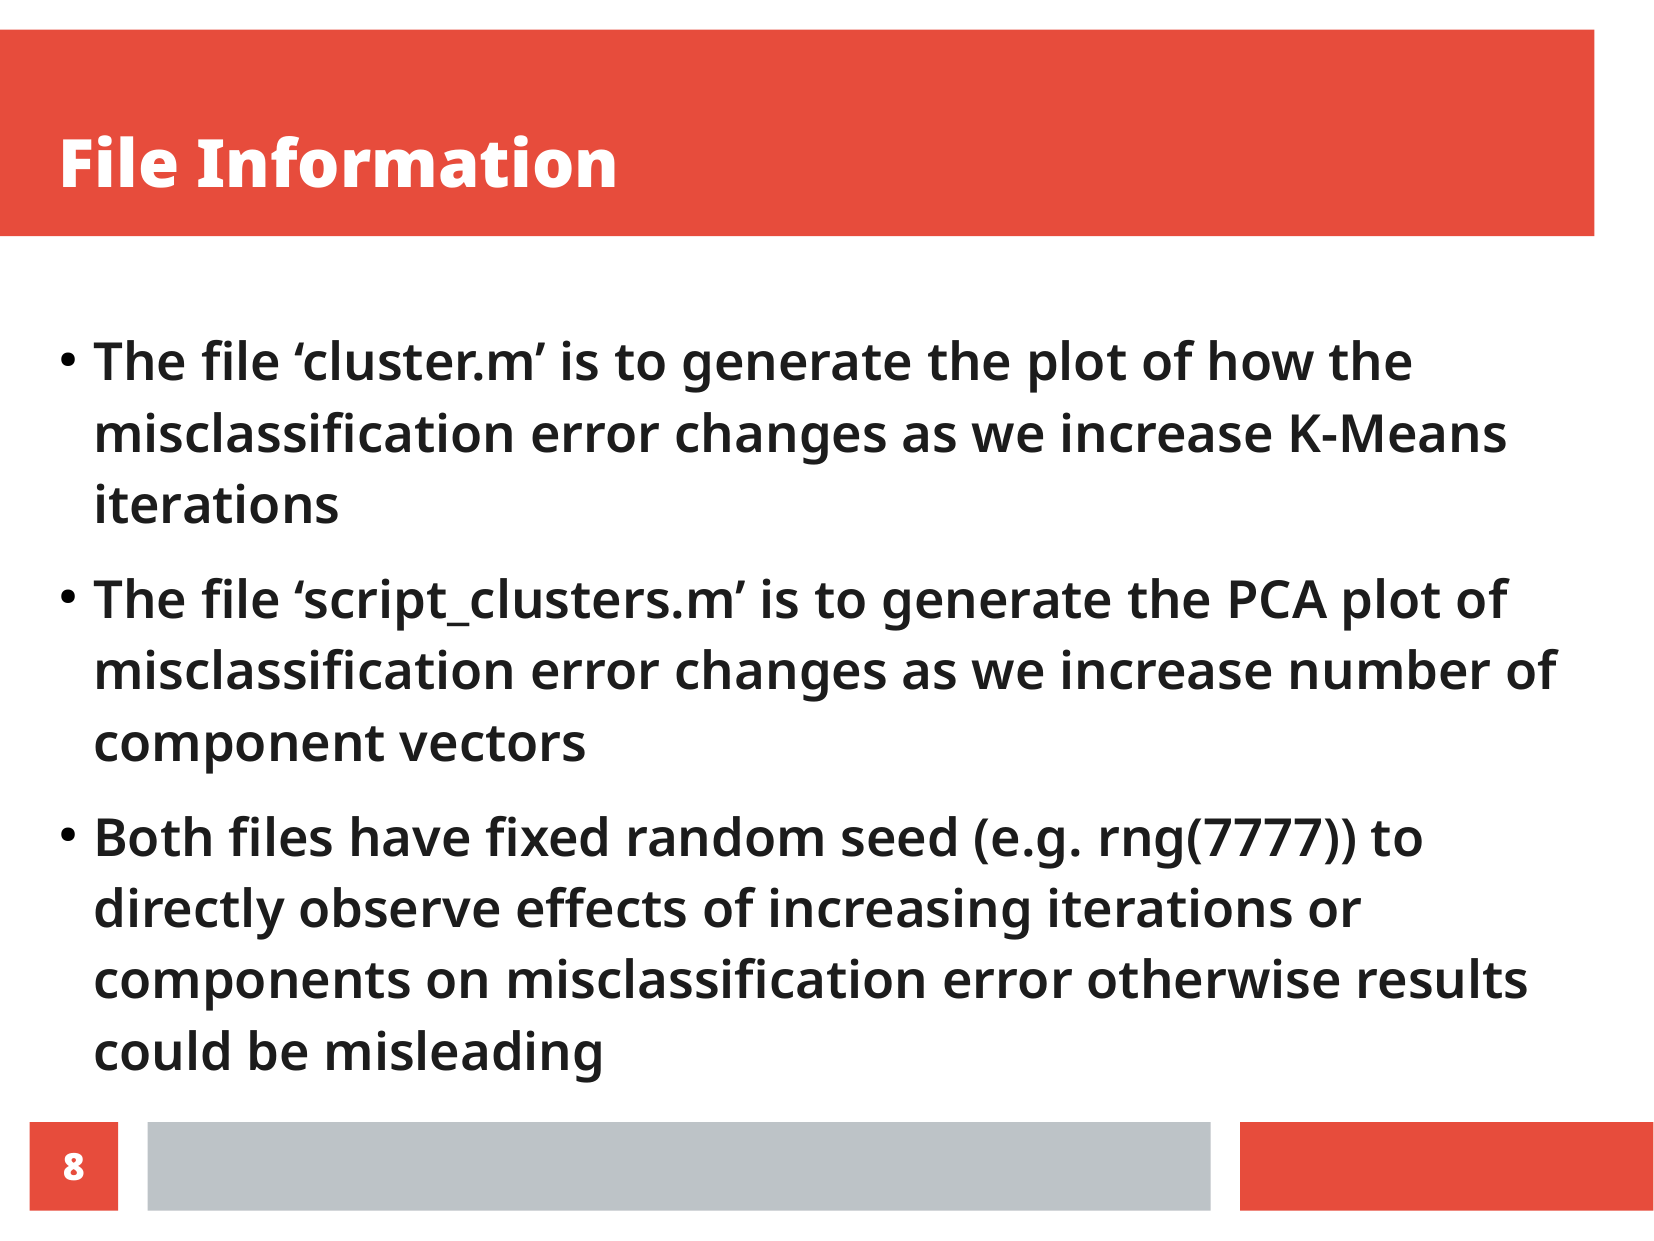

# File Information
The file ‘cluster.m’ is to generate the plot of how the misclassification error changes as we increase K-Means iterations
The file ‘script_clusters.m’ is to generate the PCA plot of misclassification error changes as we increase number of component vectors
Both files have fixed random seed (e.g. rng(7777)) to directly observe effects of increasing iterations or components on misclassification error otherwise results could be misleading
8